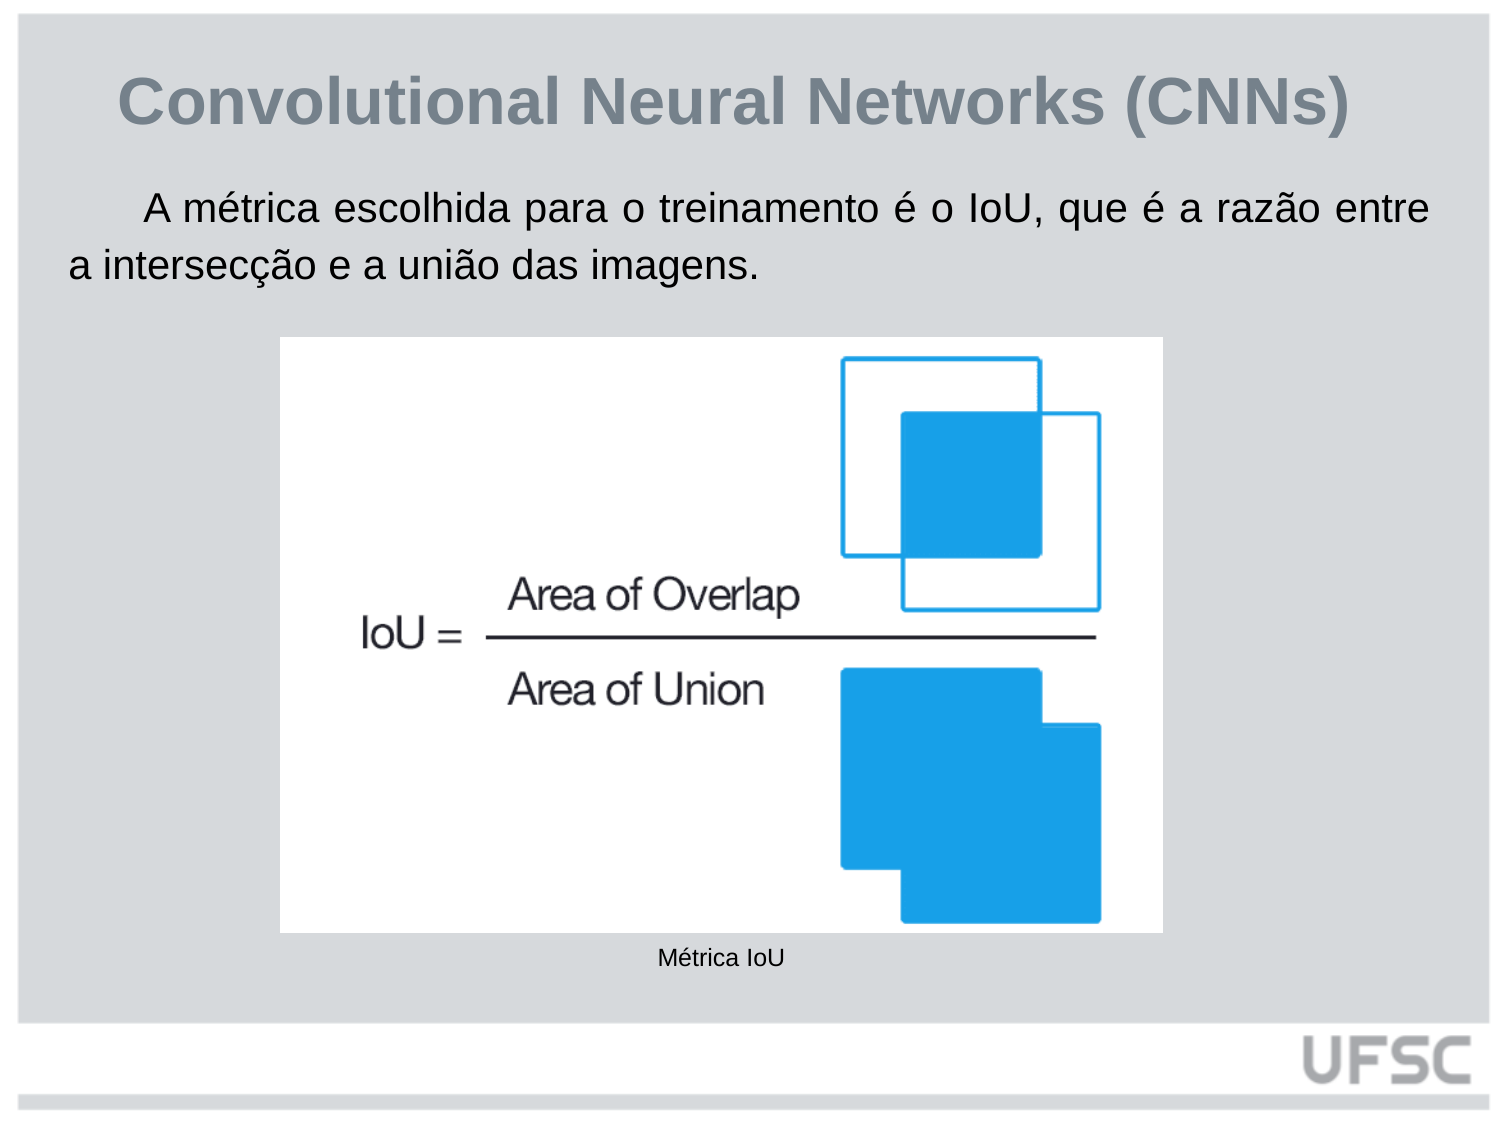

Convolutional Neural Networks (CNNs)
	A métrica escolhida para o treinamento é o IoU, que é a razão entre a intersecção e a união das imagens.
Métrica IoU